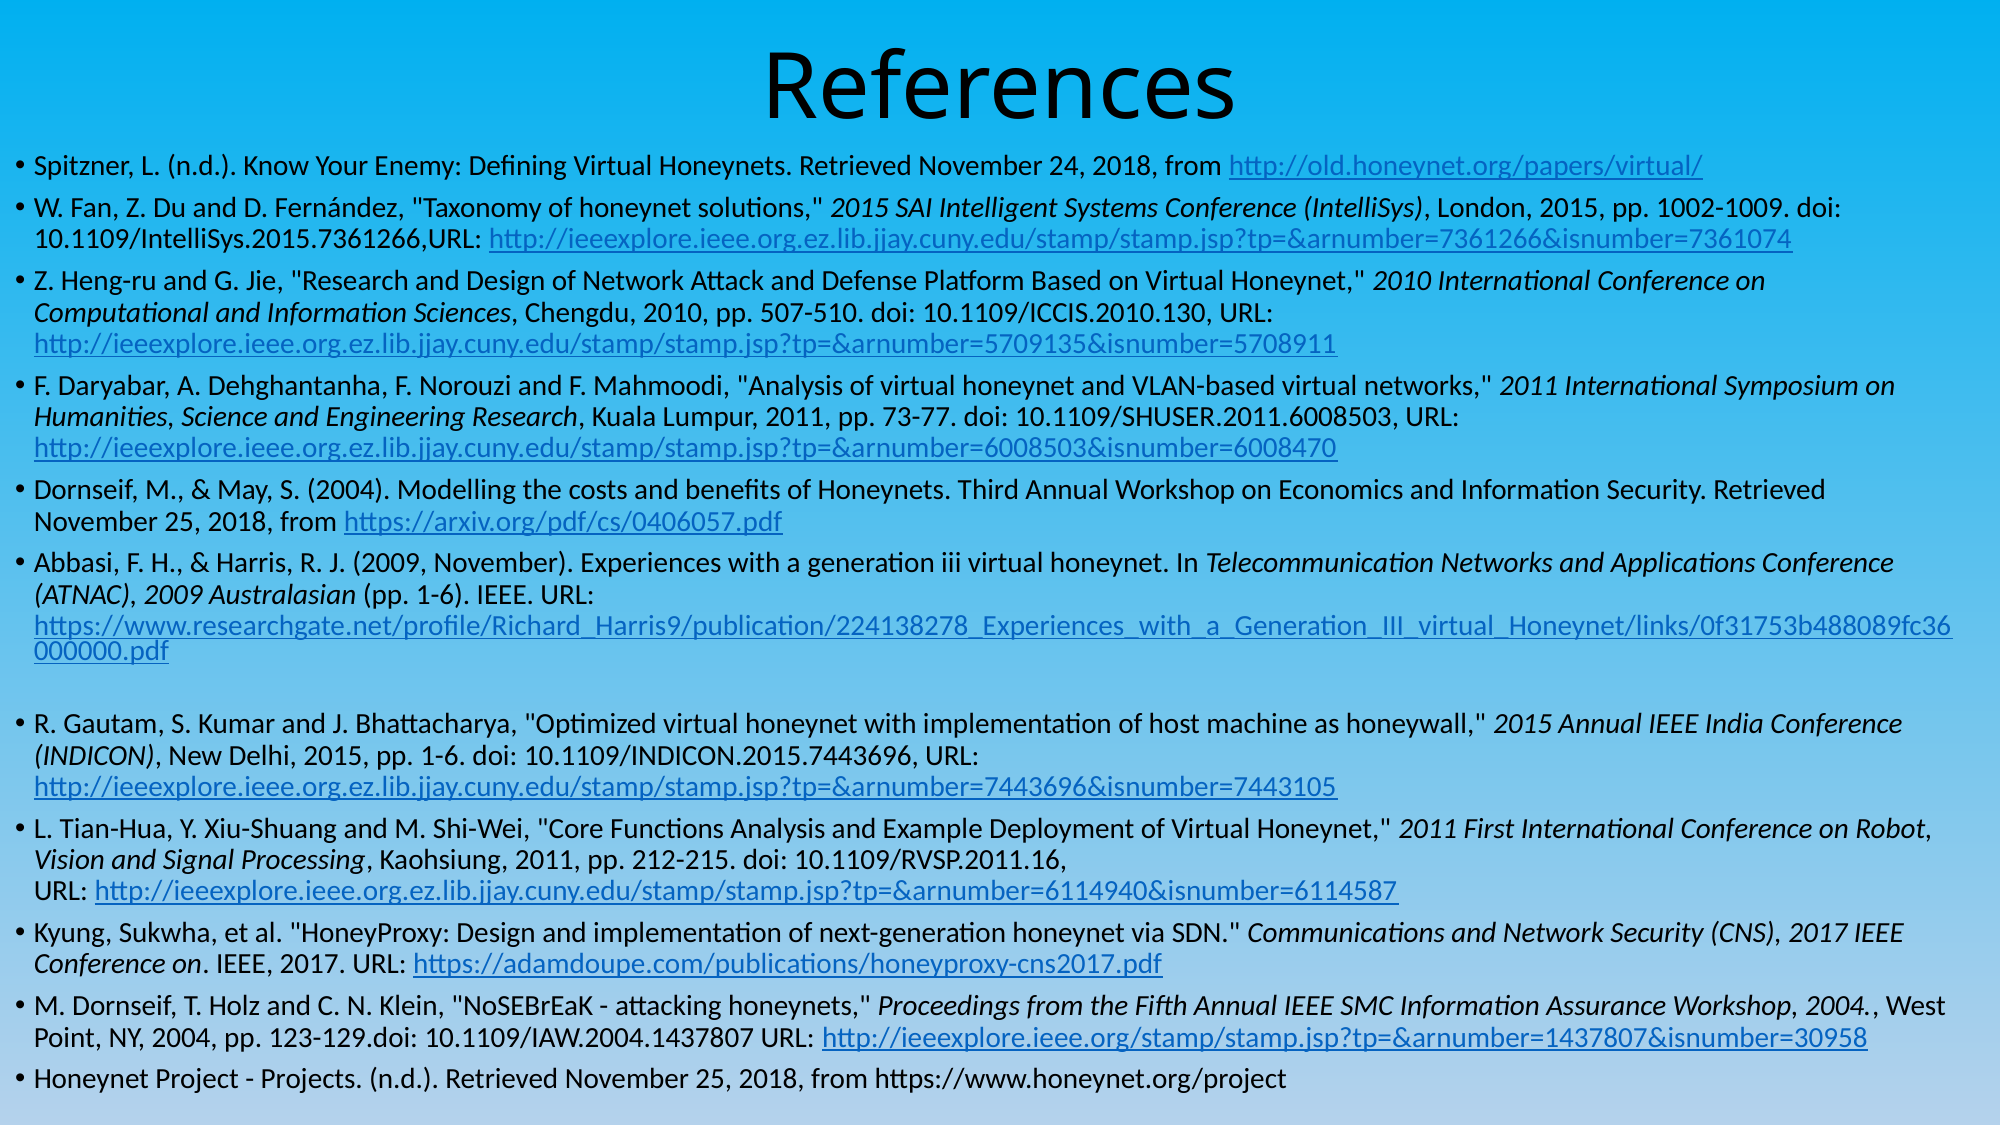

# References
Spitzner, L. (n.d.). Know Your Enemy: Defining Virtual Honeynets. Retrieved November 24, 2018, from http://old.honeynet.org/papers/virtual/
W. Fan, Z. Du and D. Fernández, "Taxonomy of honeynet solutions," 2015 SAI Intelligent Systems Conference (IntelliSys), London, 2015, pp. 1002-1009. doi: 10.1109/IntelliSys.2015.7361266,URL: http://ieeexplore.ieee.org.ez.lib.jjay.cuny.edu/stamp/stamp.jsp?tp=&arnumber=7361266&isnumber=7361074
Z. Heng-ru and G. Jie, "Research and Design of Network Attack and Defense Platform Based on Virtual Honeynet," 2010 International Conference on Computational and Information Sciences, Chengdu, 2010, pp. 507-510. doi: 10.1109/ICCIS.2010.130, URL: http://ieeexplore.ieee.org.ez.lib.jjay.cuny.edu/stamp/stamp.jsp?tp=&arnumber=5709135&isnumber=5708911
F. Daryabar, A. Dehghantanha, F. Norouzi and F. Mahmoodi, "Analysis of virtual honeynet and VLAN-based virtual networks," 2011 International Symposium on Humanities, Science and Engineering Research, Kuala Lumpur, 2011, pp. 73-77. doi: 10.1109/SHUSER.2011.6008503, URL: http://ieeexplore.ieee.org.ez.lib.jjay.cuny.edu/stamp/stamp.jsp?tp=&arnumber=6008503&isnumber=6008470
Dornseif, M., & May, S. (2004). Modelling the costs and benefits of Honeynets. Third Annual Workshop on Economics and Information Security. Retrieved November 25, 2018, from https://arxiv.org/pdf/cs/0406057.pdf
Abbasi, F. H., & Harris, R. J. (2009, November). Experiences with a generation iii virtual honeynet. In Telecommunication Networks and Applications Conference (ATNAC), 2009 Australasian (pp. 1-6). IEEE. URL: https://www.researchgate.net/profile/Richard_Harris9/publication/224138278_Experiences_with_a_Generation_III_virtual_Honeynet/links/0f31753b488089fc36000000.pdf
R. Gautam, S. Kumar and J. Bhattacharya, "Optimized virtual honeynet with implementation of host machine as honeywall," 2015 Annual IEEE India Conference (INDICON), New Delhi, 2015, pp. 1-6. doi: 10.1109/INDICON.2015.7443696, URL: http://ieeexplore.ieee.org.ez.lib.jjay.cuny.edu/stamp/stamp.jsp?tp=&arnumber=7443696&isnumber=7443105
L. Tian-Hua, Y. Xiu-Shuang and M. Shi-Wei, "Core Functions Analysis and Example Deployment of Virtual Honeynet," 2011 First International Conference on Robot, Vision and Signal Processing, Kaohsiung, 2011, pp. 212-215. doi: 10.1109/RVSP.2011.16,
URL: http://ieeexplore.ieee.org.ez.lib.jjay.cuny.edu/stamp/stamp.jsp?tp=&arnumber=6114940&isnumber=6114587
Kyung, Sukwha, et al. "HoneyProxy: Design and implementation of next-generation honeynet via SDN." Communications and Network Security (CNS), 2017 IEEE Conference on. IEEE, 2017. URL: https://adamdoupe.com/publications/honeyproxy-cns2017.pdf
M. Dornseif, T. Holz and C. N. Klein, "NoSEBrEaK - attacking honeynets," Proceedings from the Fifth Annual IEEE SMC Information Assurance Workshop, 2004., West Point, NY, 2004, pp. 123-129.doi: 10.1109/IAW.2004.1437807 URL: http://ieeexplore.ieee.org/stamp/stamp.jsp?tp=&arnumber=1437807&isnumber=30958
Honeynet Project - Projects. (n.d.). Retrieved November 25, 2018, from https://www.honeynet.org/project